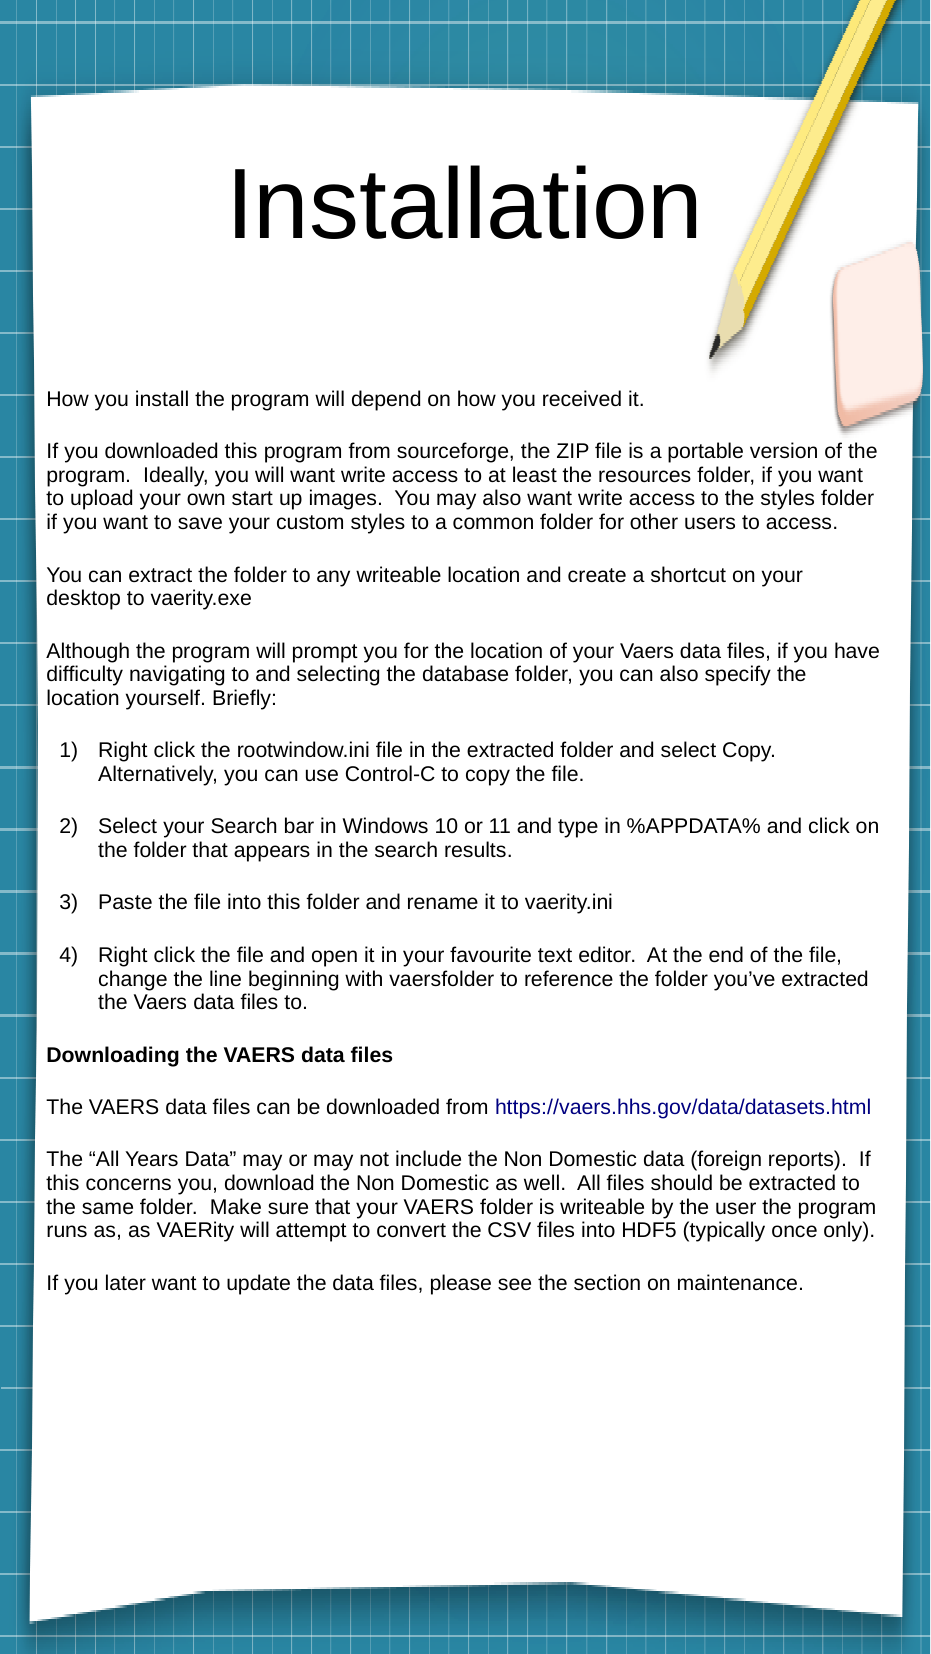

# Installation
How you install the program will depend on how you received it.
If you downloaded this program from sourceforge, the ZIP file is a portable version of the program. Ideally, you will want write access to at least the resources folder, if you want to upload your own start up images. You may also want write access to the styles folder if you want to save your custom styles to a common folder for other users to access.
You can extract the folder to any writeable location and create a shortcut on your desktop to vaerity.exe
Although the program will prompt you for the location of your Vaers data files, if you have difficulty navigating to and selecting the database folder, you can also specify the location yourself. Briefly:
Right click the rootwindow.ini file in the extracted folder and select Copy. Alternatively, you can use Control-C to copy the file.
Select your Search bar in Windows 10 or 11 and type in %APPDATA% and click on the folder that appears in the search results.
Paste the file into this folder and rename it to vaerity.ini
Right click the file and open it in your favourite text editor. At the end of the file, change the line beginning with vaersfolder to reference the folder you’ve extracted the Vaers data files to.
Downloading the VAERS data files
The VAERS data files can be downloaded from https://vaers.hhs.gov/data/datasets.html
The “All Years Data” may or may not include the Non Domestic data (foreign reports). If this concerns you, download the Non Domestic as well. All files should be extracted to the same folder. Make sure that your VAERS folder is writeable by the user the program runs as, as VAERity will attempt to convert the CSV files into HDF5 (typically once only).
If you later want to update the data files, please see the section on maintenance.